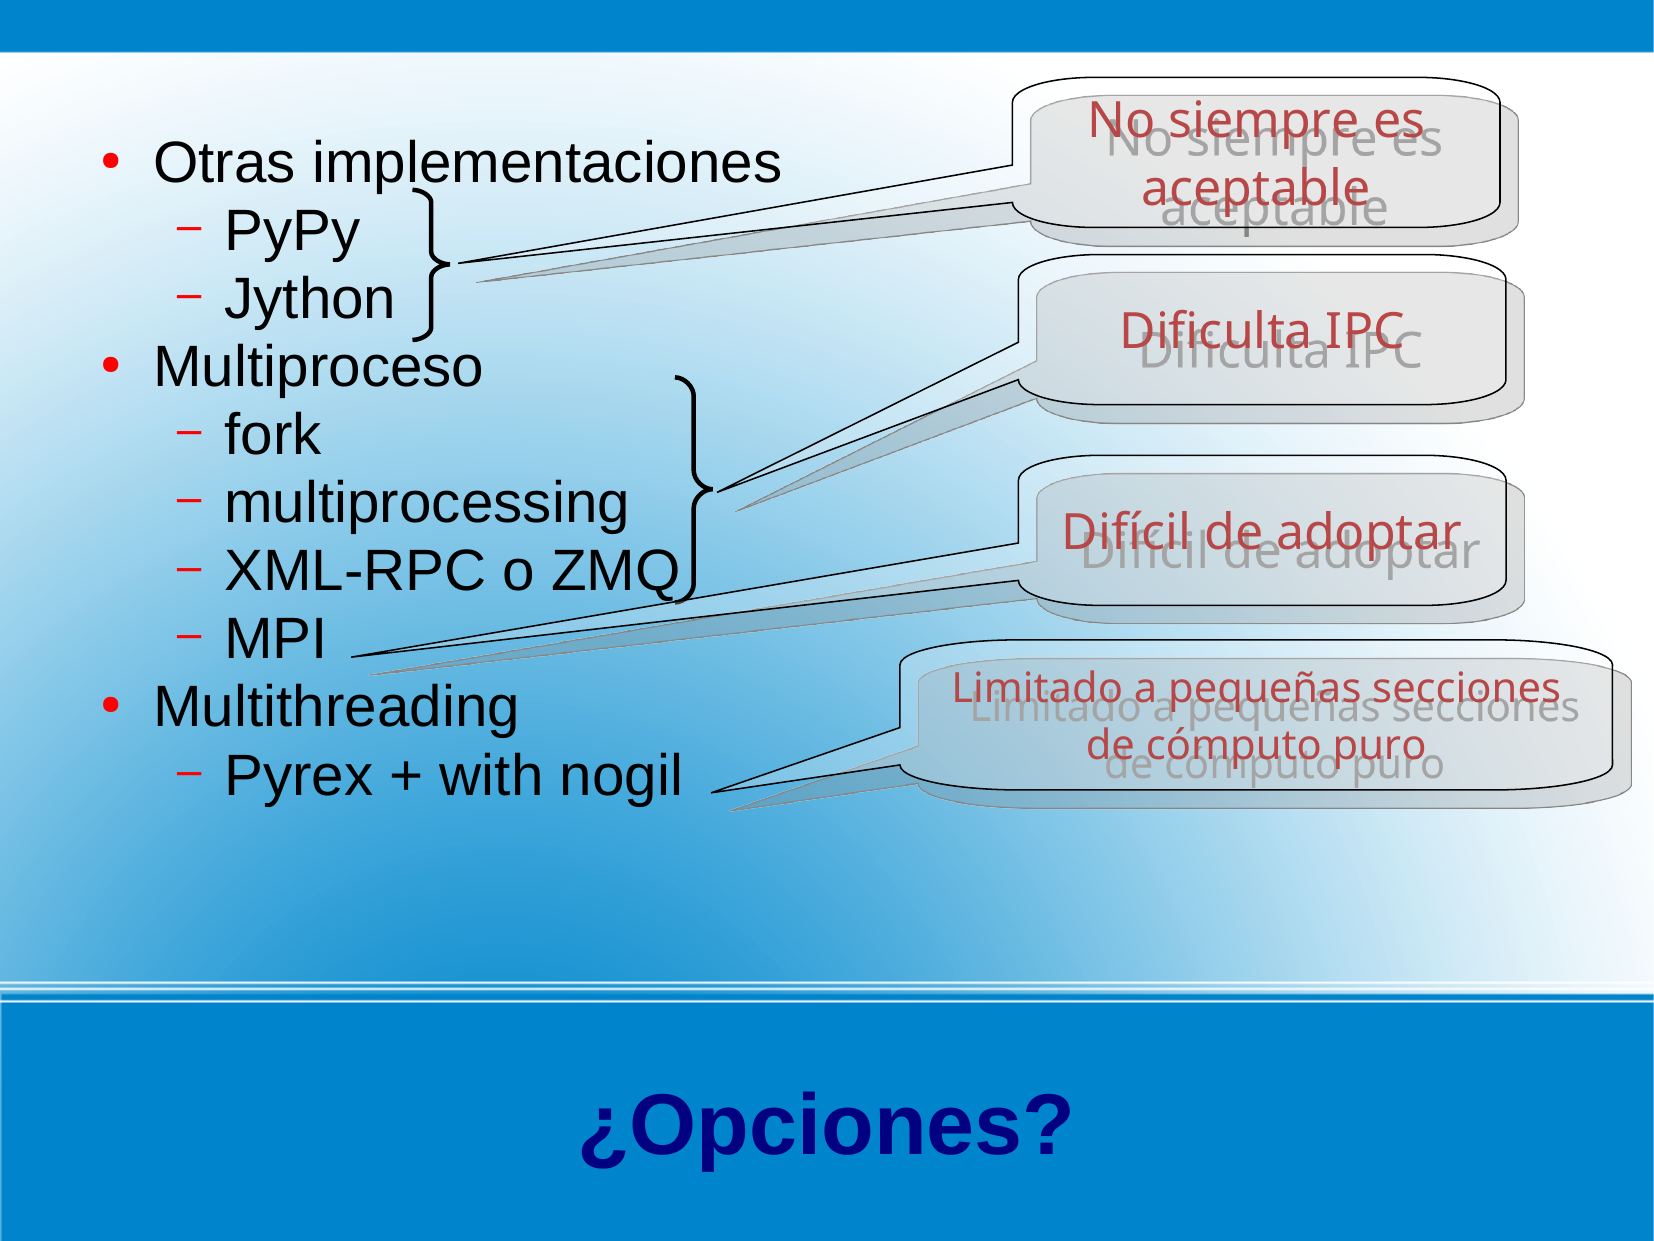

No siempre es aceptable
Otras implementaciones
PyPy
Jython
Multiproceso
fork
multiprocessing
XML-RPC o ZMQ
MPI
Multithreading
Pyrex + with nogil
Dificulta IPC
Difícil de adoptar
Limitado a pequeñas secciones de cómputo puro
# ¿Opciones?